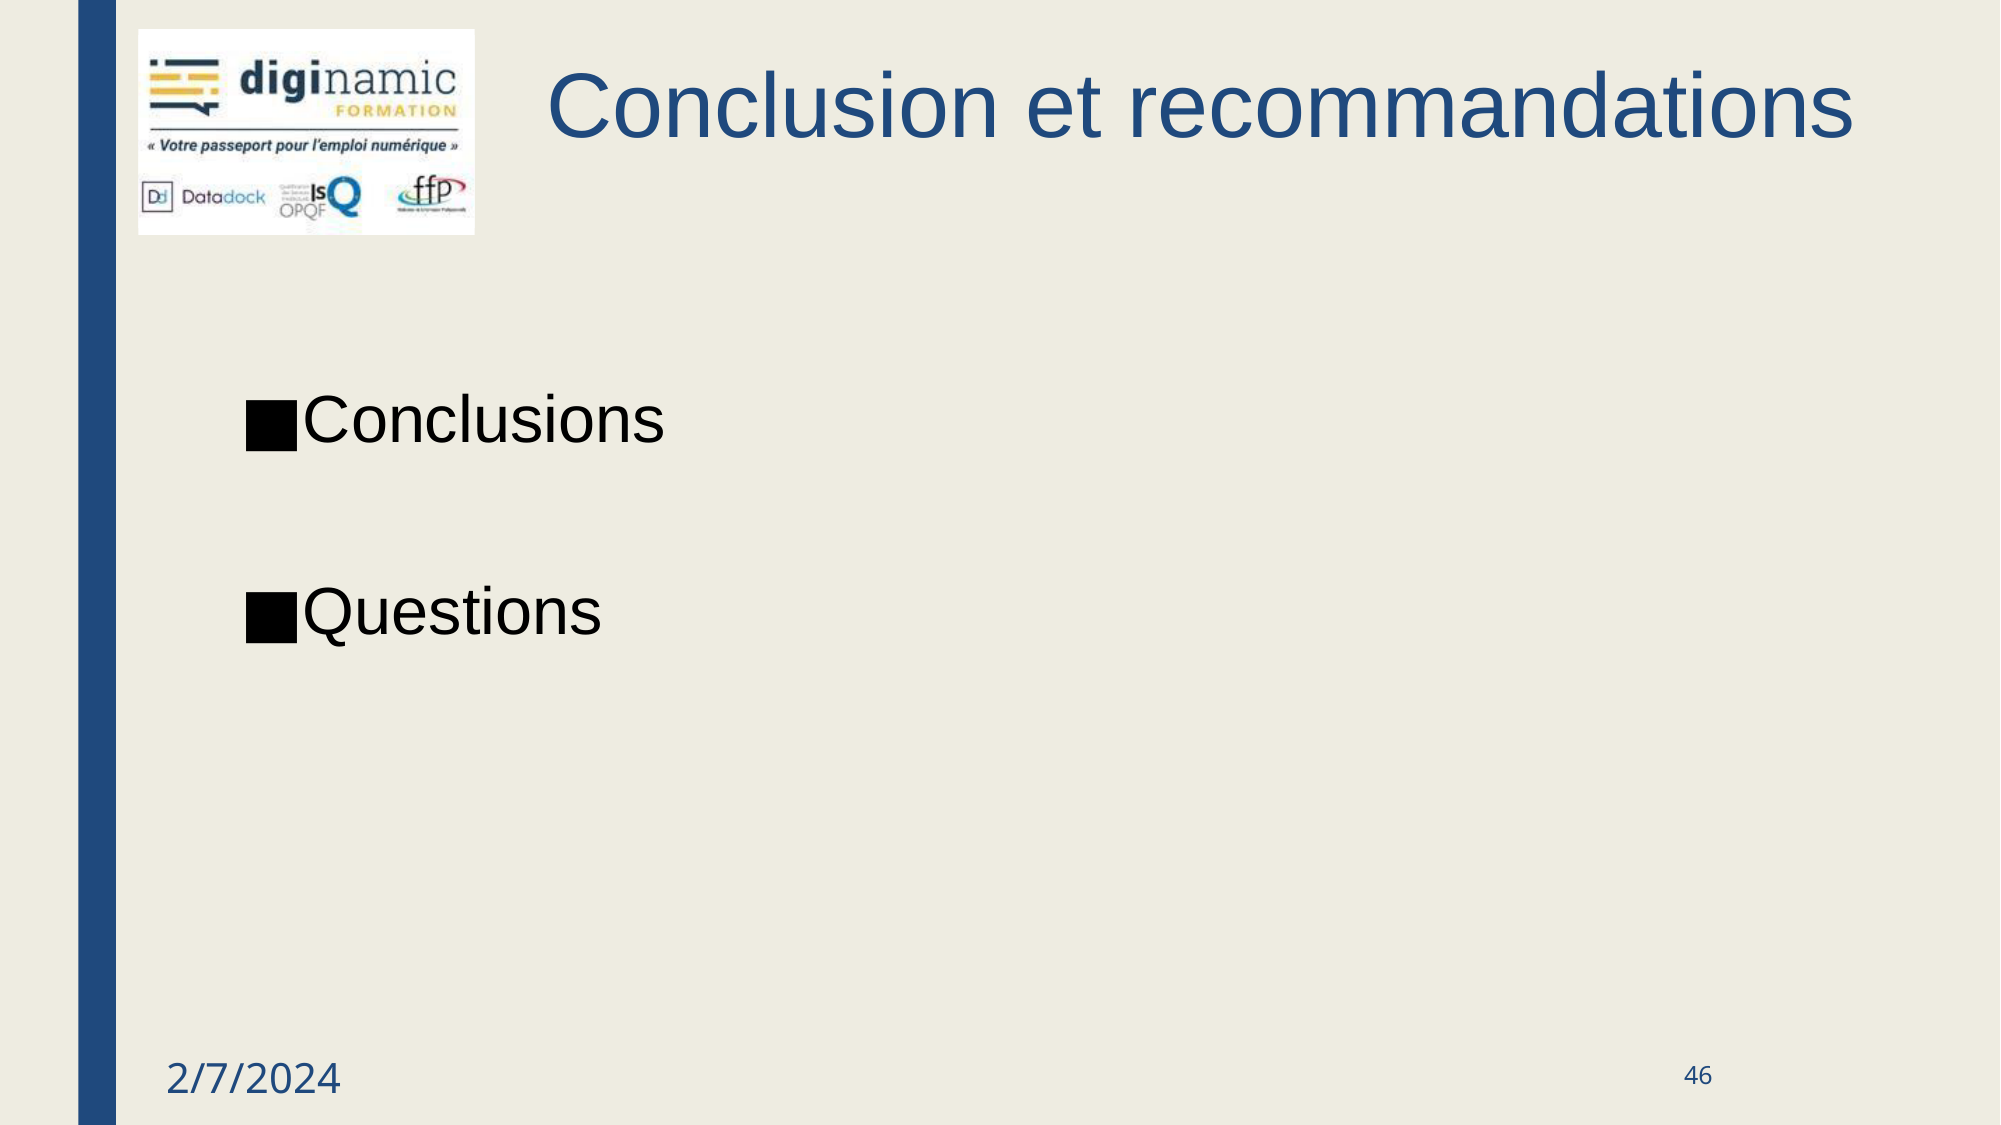

# Conclusion et recommandations
Conclusions
Questions
2/7/2024